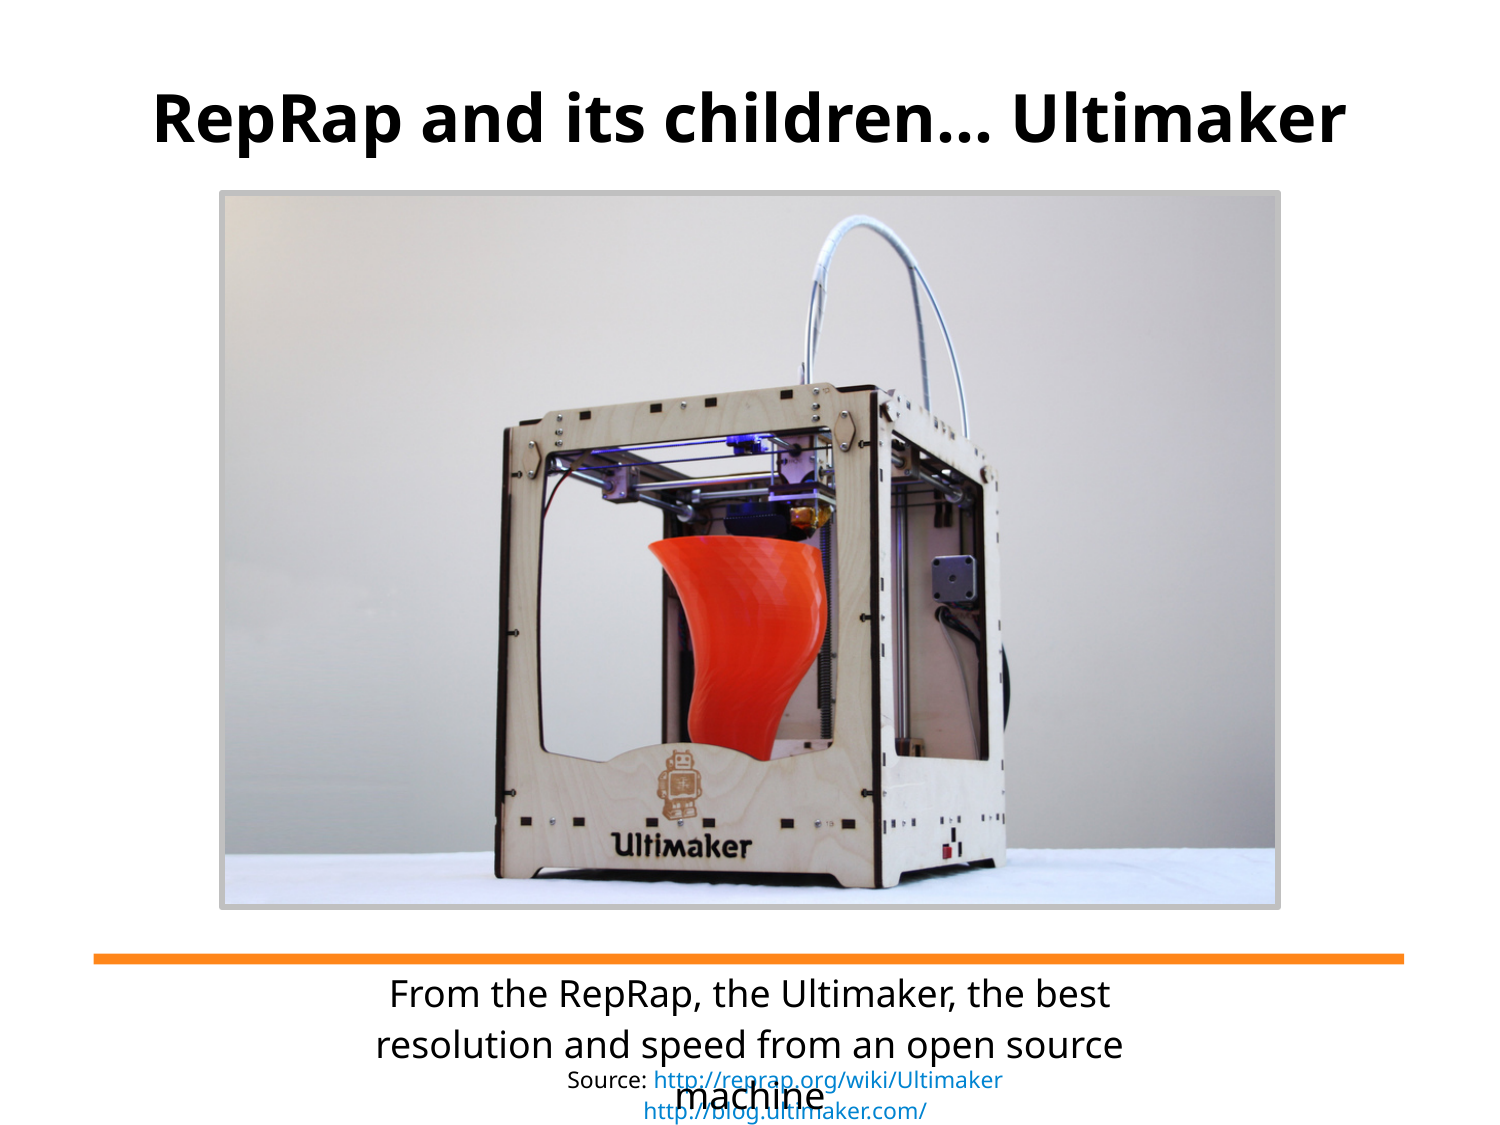

# RepRap and its children... Ultimaker
From the RepRap, the Ultimaker, the best resolution and speed from an open source machine
Source: http://reprap.org/wiki/Ultimaker
http://blog.ultimaker.com/